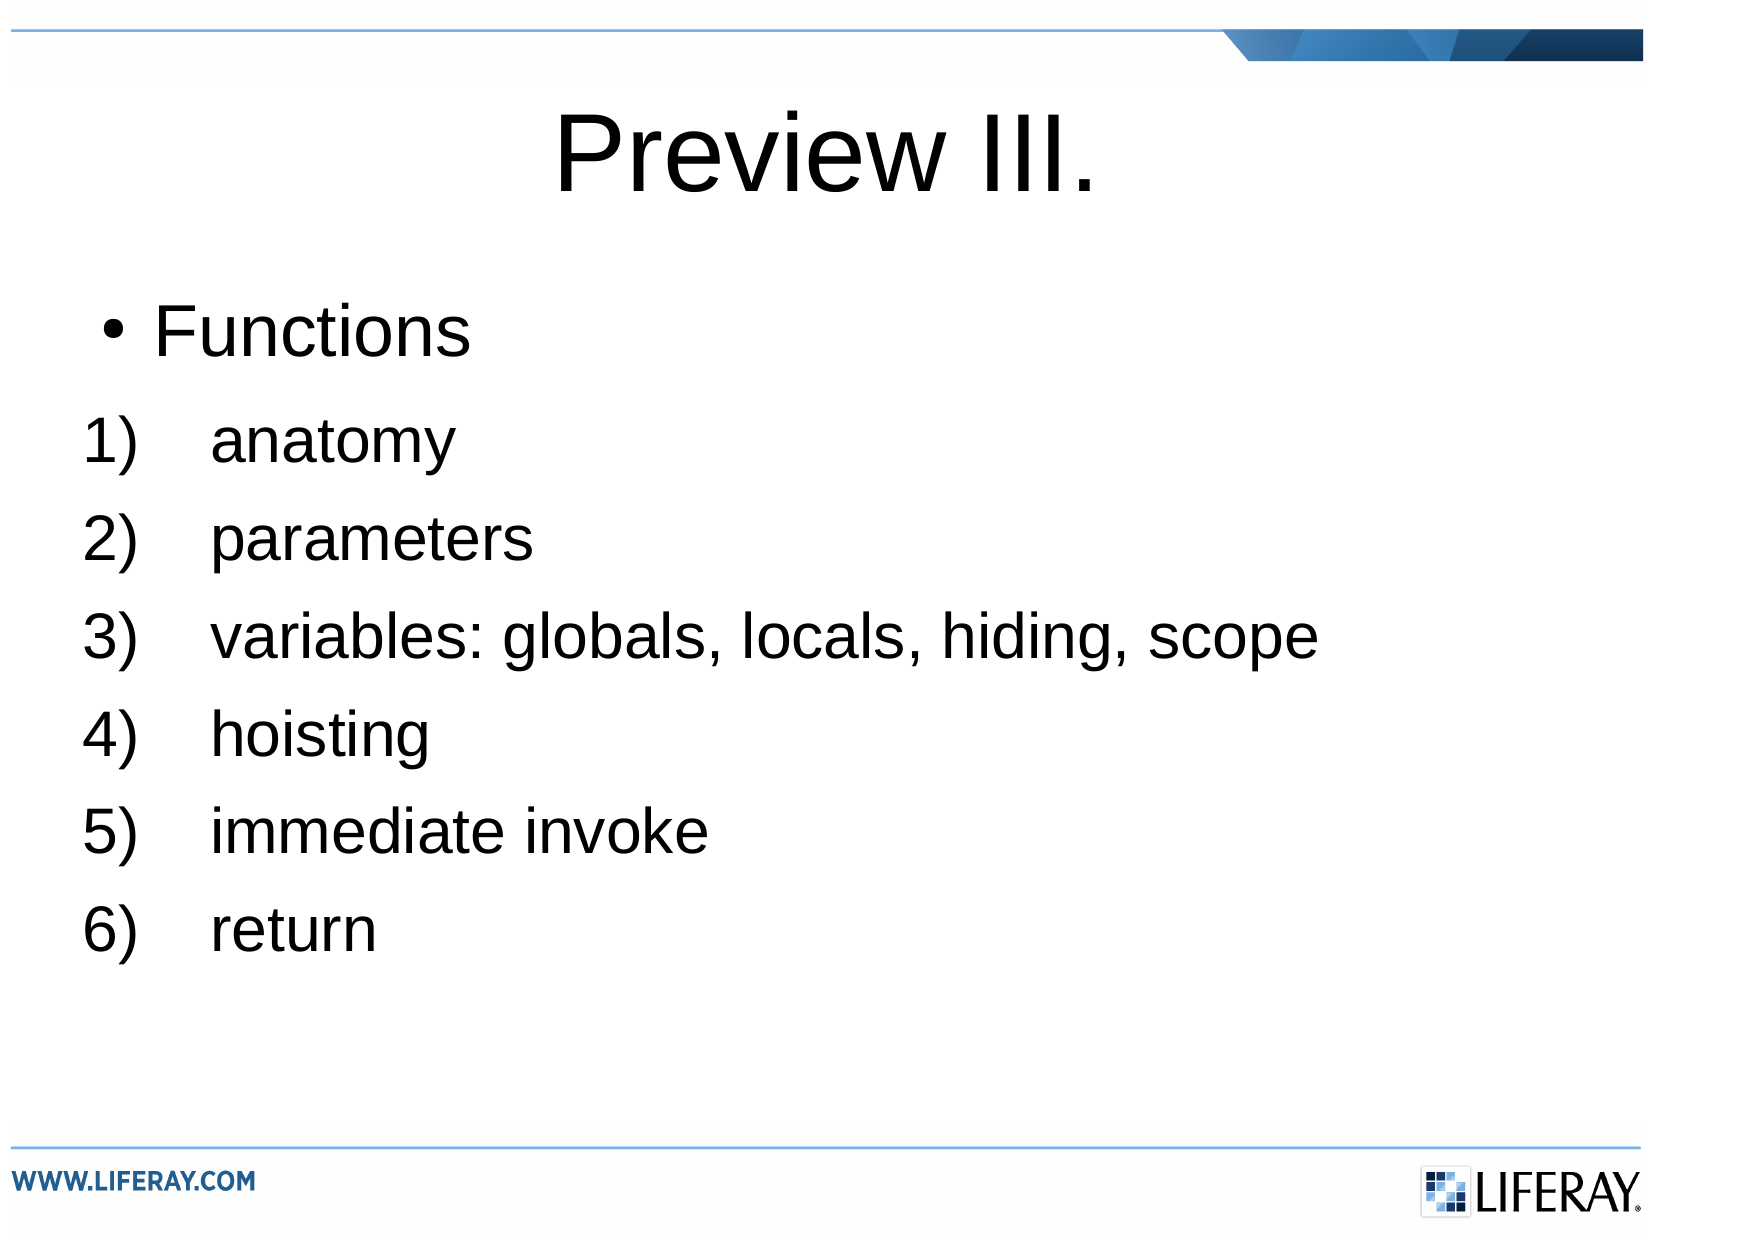

# Preview III.
Functions
anatomy
parameters
variables: globals, locals, hiding, scope
hoisting
immediate invoke
return